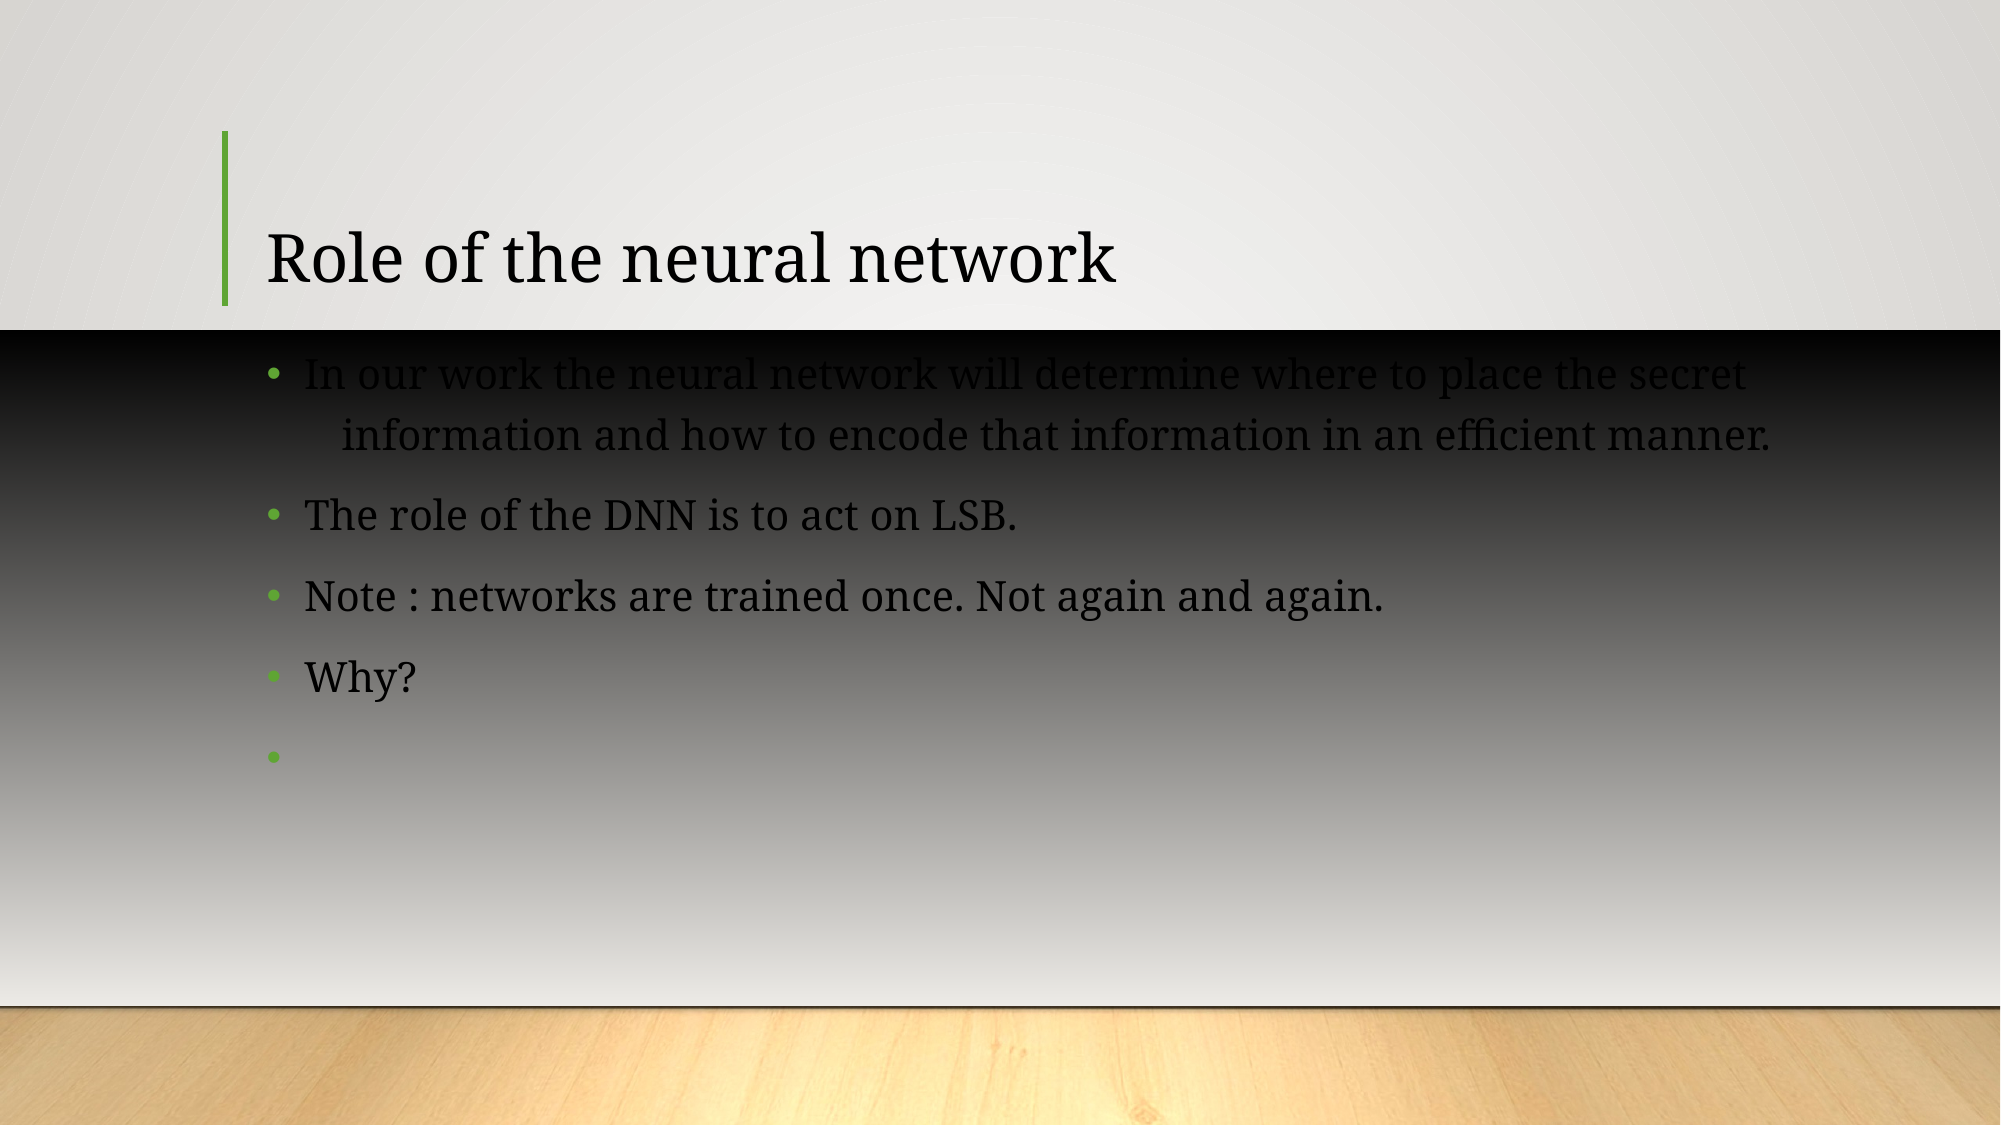

# Role of the neural network
In our work the neural network will determine where to place the secret information and how to encode that information in an efficient manner.
The role of the DNN is to act on LSB.
Note : networks are trained once. Not again and again.
Why?